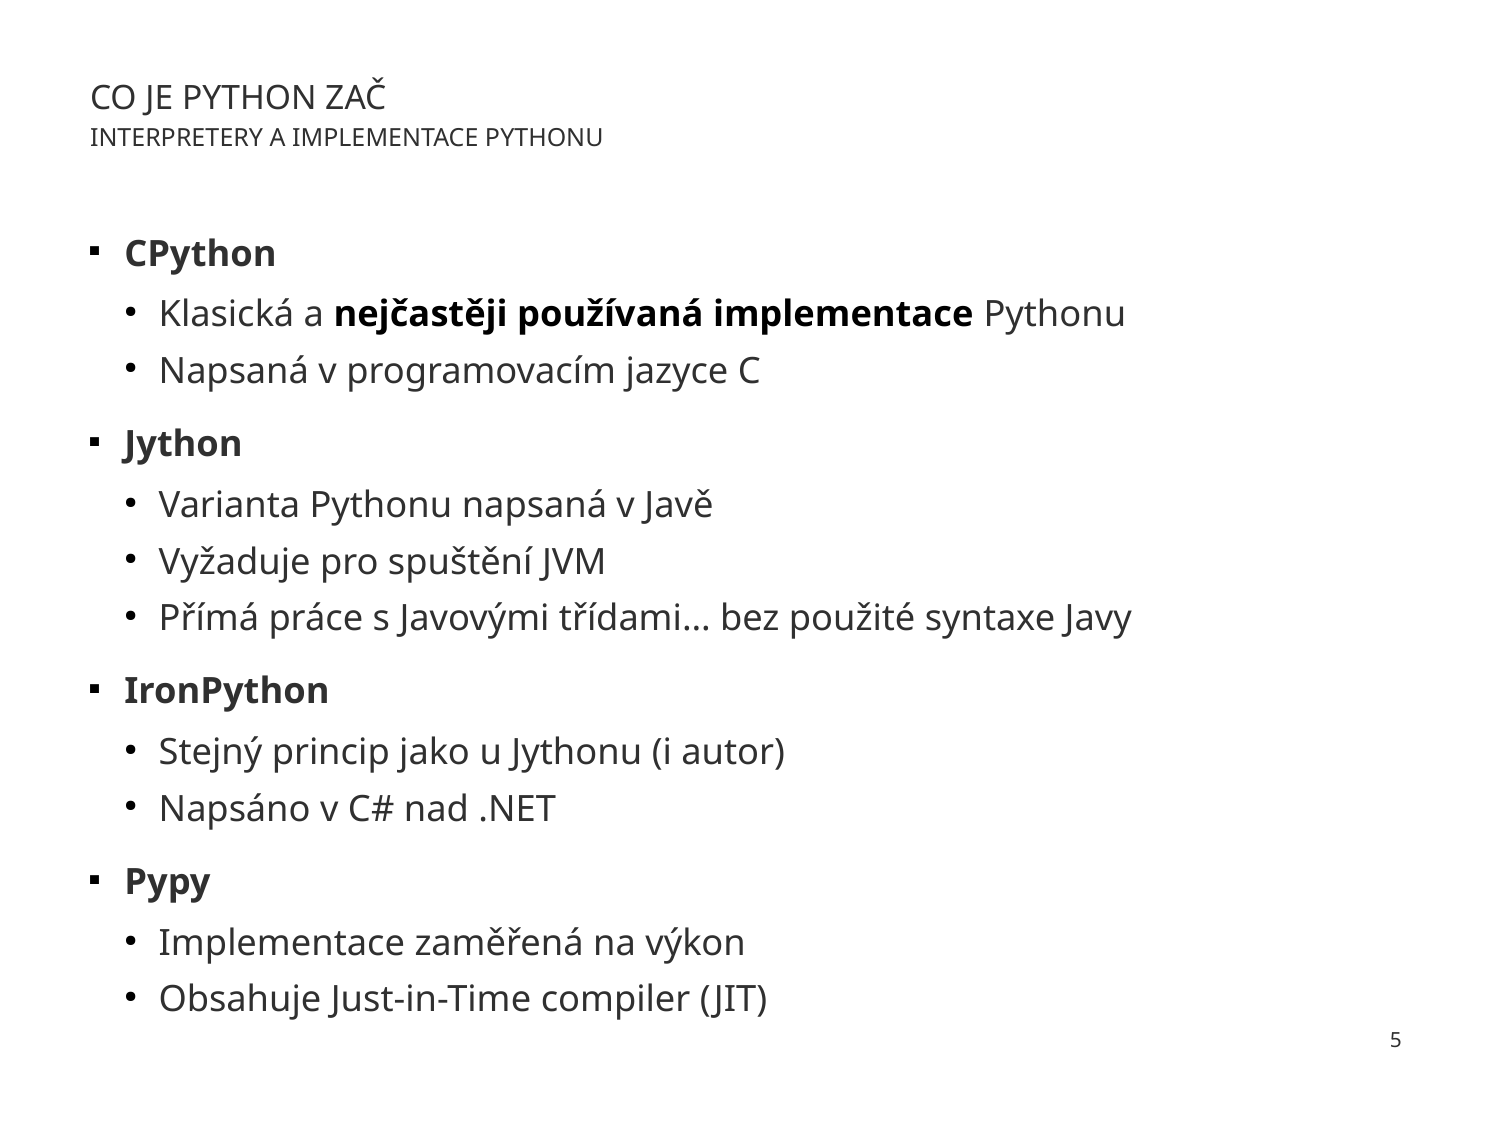

# Co je python zač INTERPRETERY A implementace Pythonu
CPython
Klasická a nejčastěji používaná implementace Pythonu
Napsaná v programovacím jazyce C
Jython
Varianta Pythonu napsaná v Javě
Vyžaduje pro spuštění JVM
Přímá práce s Javovými třídami… bez použité syntaxe Javy
IronPython
Stejný princip jako u Jythonu (i autor)
Napsáno v C# nad .NET
Pypy
Implementace zaměřená na výkon
Obsahuje Just-in-Time compiler (JIT)